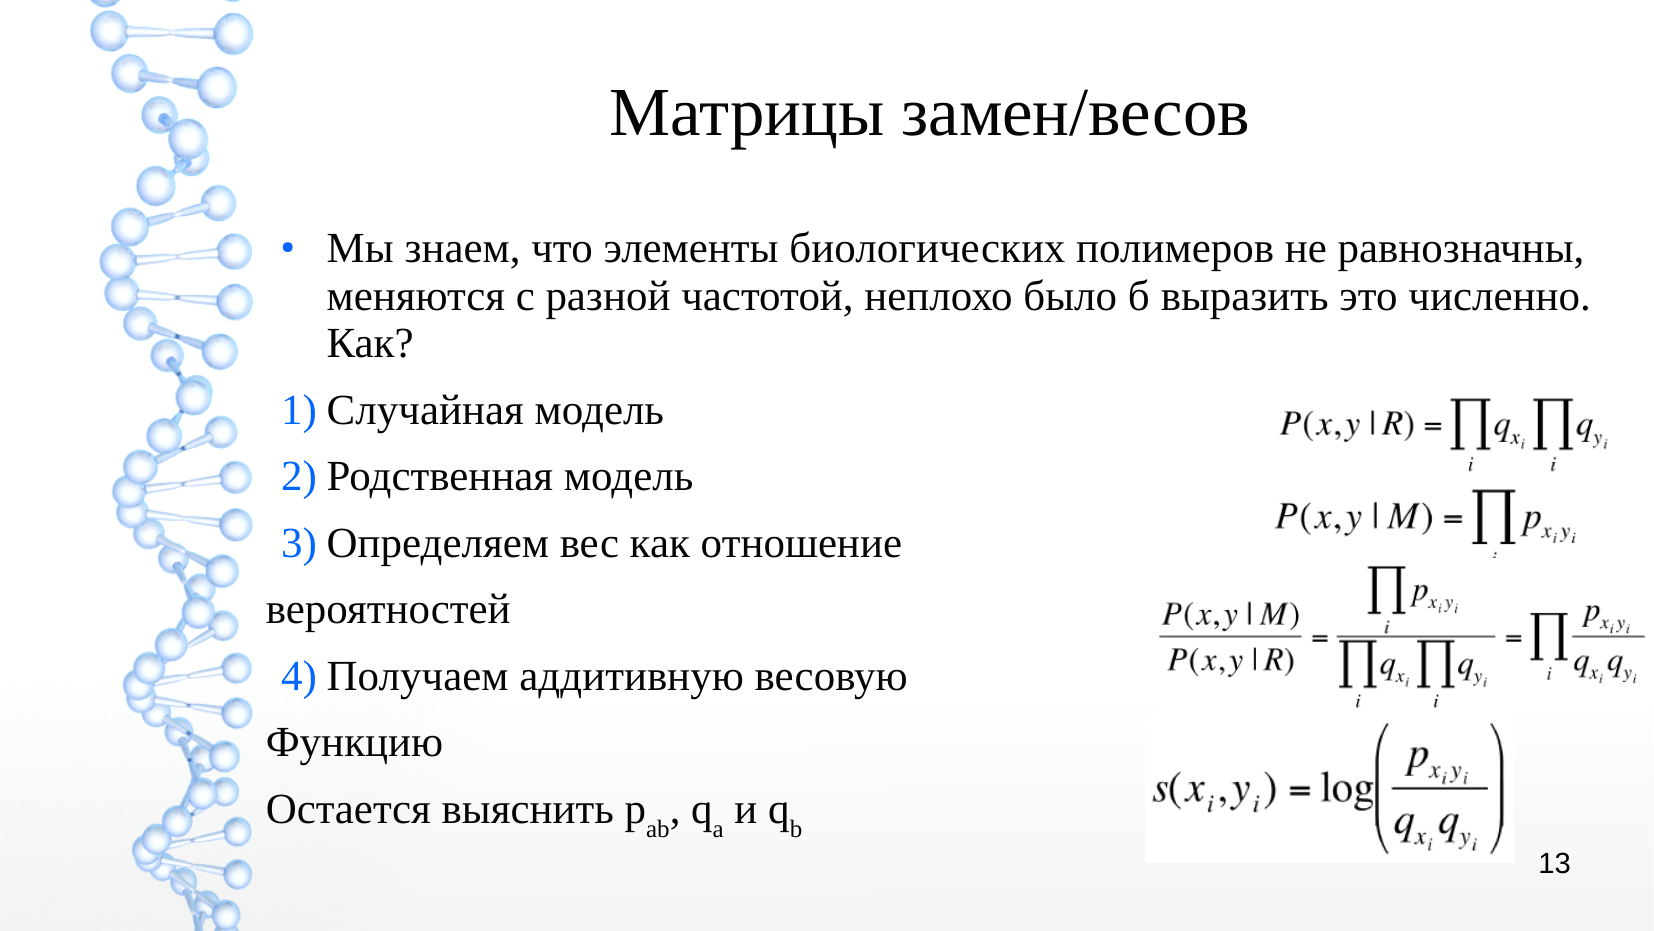

# Матрицы замен/весов
Мы знаем, что элементы биологических полимеров не равнозначны, меняются с разной частотой, неплохо было б выразить это численно. Как?
Случайная модель
Родственная модель
Определяем вес как отношение
вероятностей
Получаем аддитивную весовую
Функцию
Остается выяснить pab, qa и qb
13